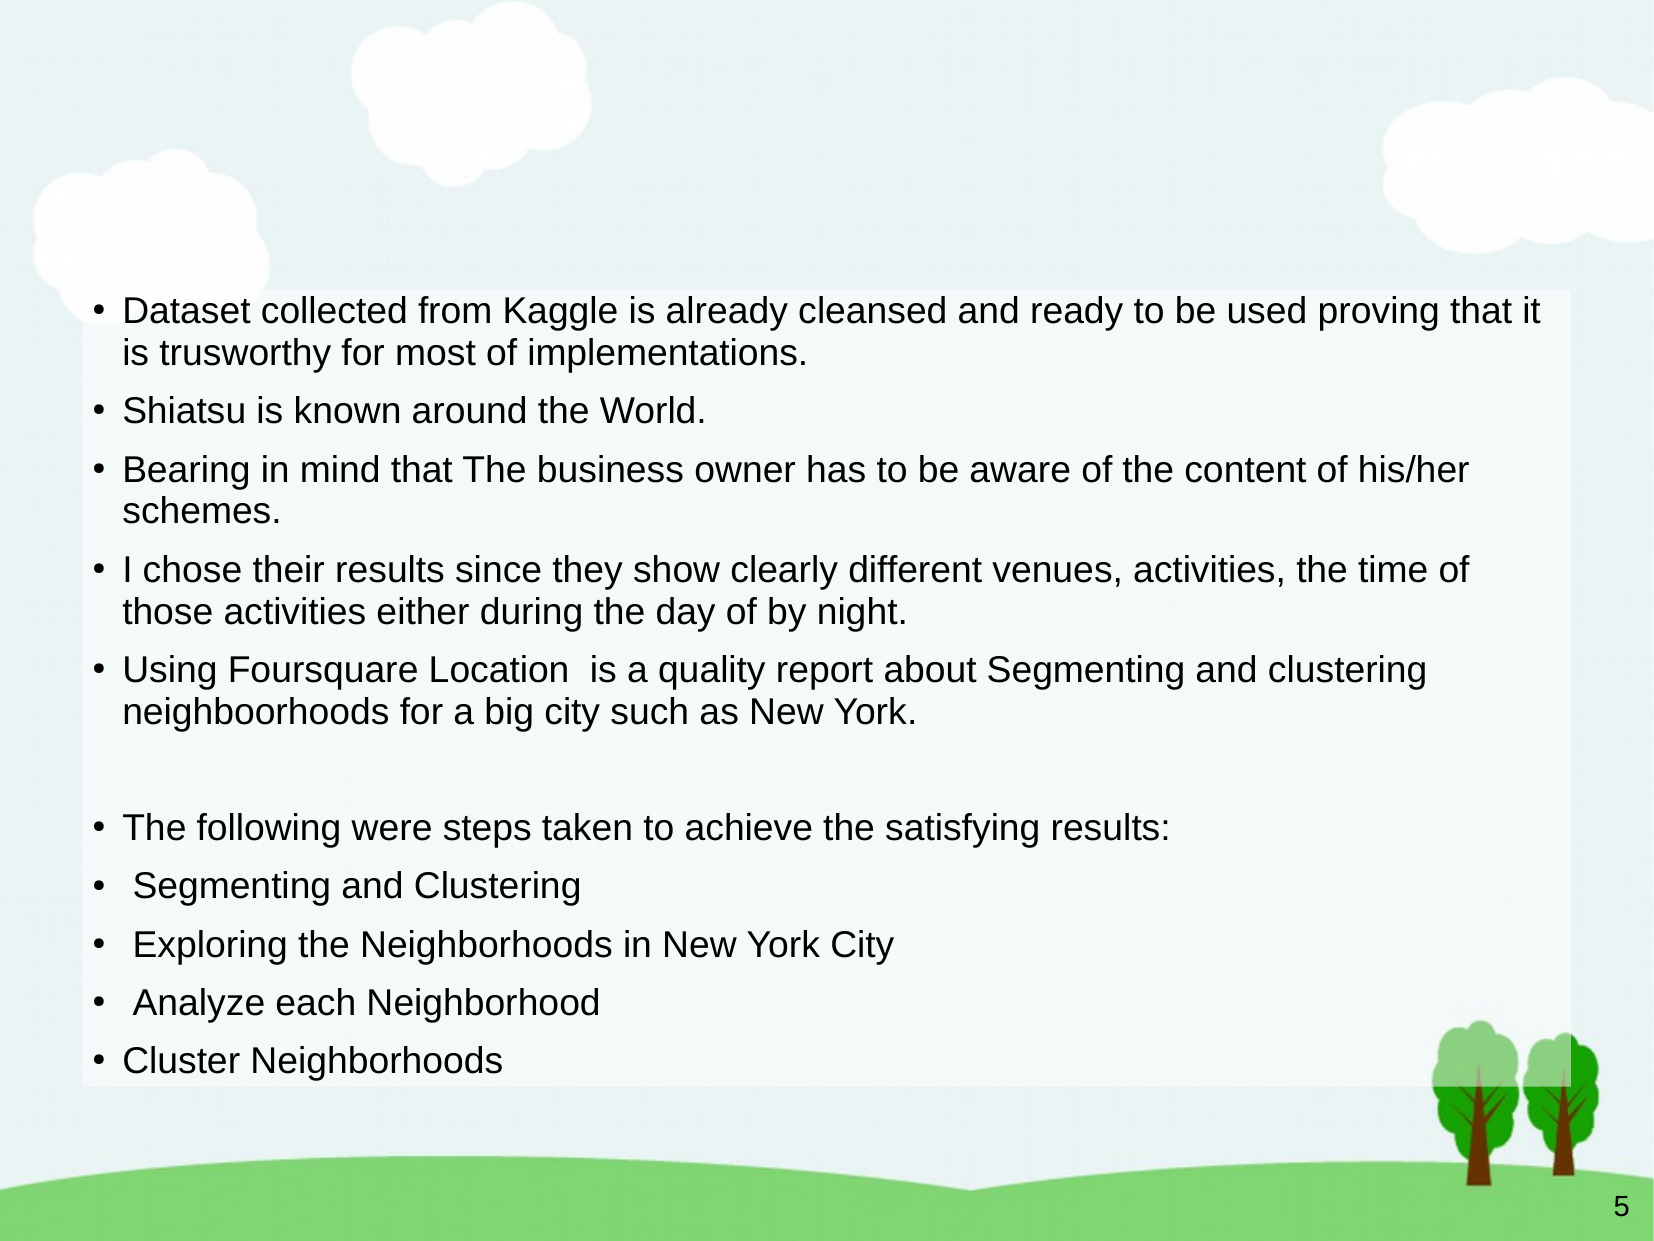

#
Dataset collected from Kaggle is already cleansed and ready to be used proving that it is trusworthy for most of implementations.
Shiatsu is known around the World.
Bearing in mind that The business owner has to be aware of the content of his/her schemes.
I chose their results since they show clearly different venues, activities, the time of those activities either during the day of by night.
Using Foursquare Location is a quality report about Segmenting and clustering neighboorhoods for a big city such as New York.
The following were steps taken to achieve the satisfying results:
 Segmenting and Clustering
 Exploring the Neighborhoods in New York City
 Analyze each Neighborhood
Cluster Neighborhoods
5